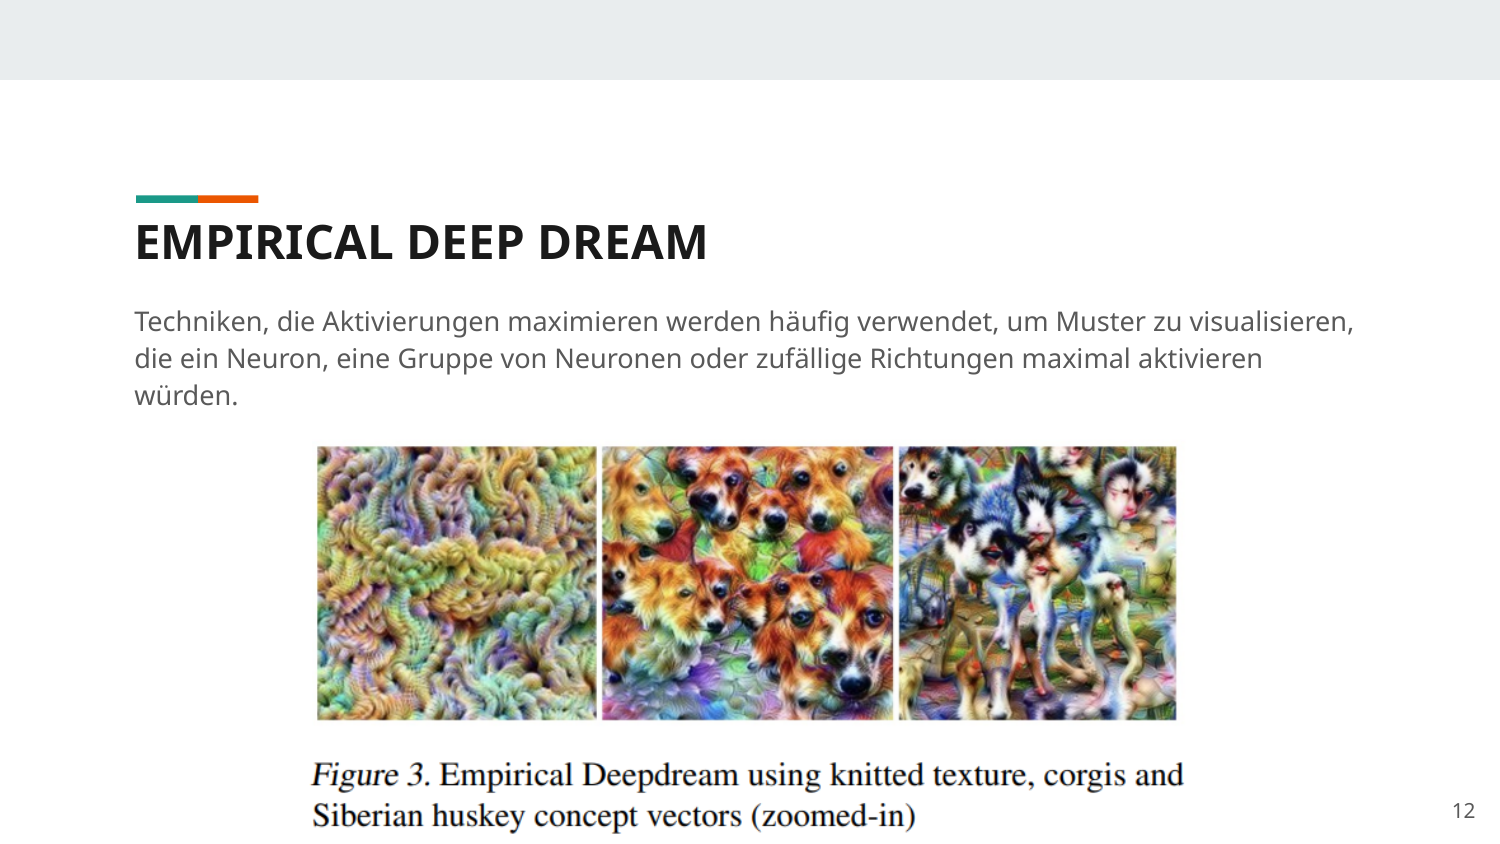

# EMPIRICAL DEEP DREAM
Techniken, die Aktivierungen maximieren werden häufig verwendet, um Muster zu visualisieren, die ein Neuron, eine Gruppe von Neuronen oder zufällige Richtungen maximal aktivieren würden.